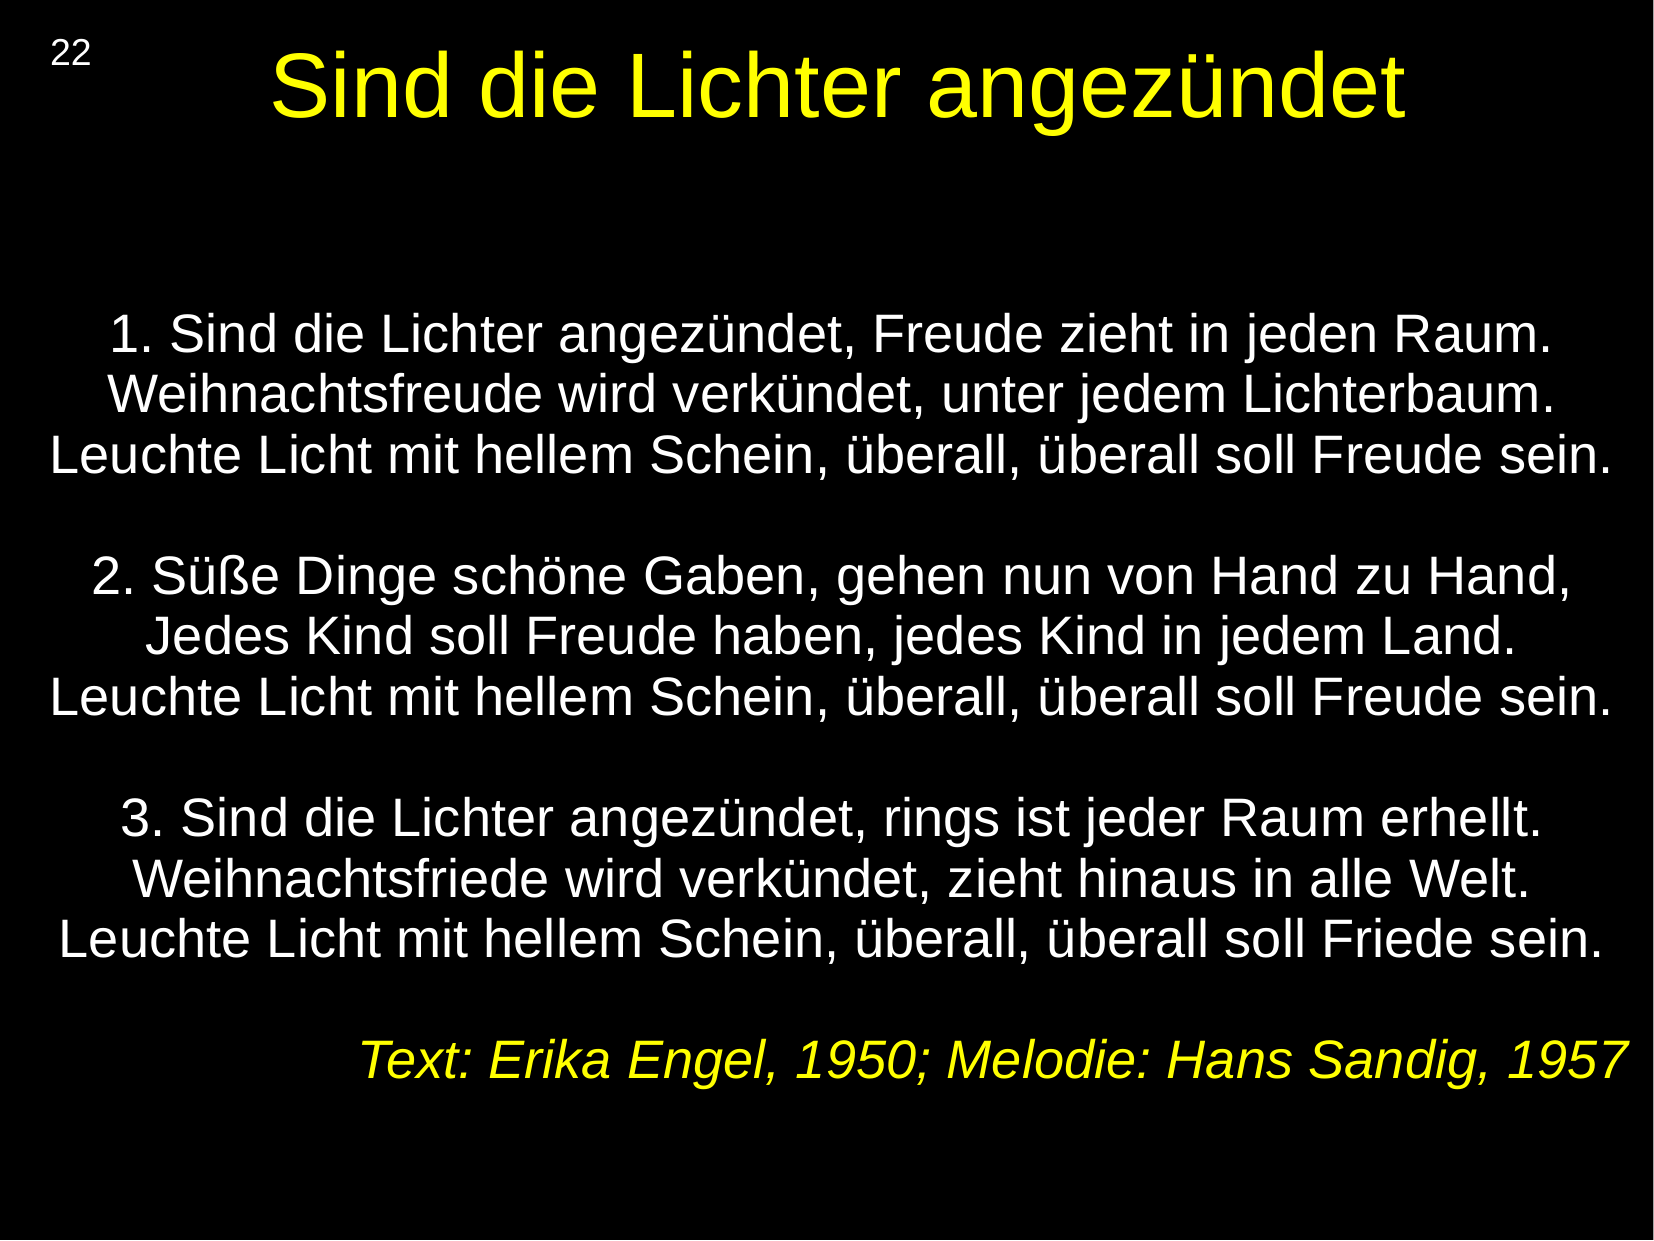

# Sind die Lichter angezündet
22
1. Sind die Lichter angezündet, Freude zieht in jeden Raum.
Weihnachtsfreude wird verkündet, unter jedem Lichterbaum.
Leuchte Licht mit hellem Schein, überall, überall soll Freude sein.
2. Süße Dinge schöne Gaben, gehen nun von Hand zu Hand,
Jedes Kind soll Freude haben, jedes Kind in jedem Land.
Leuchte Licht mit hellem Schein, überall, überall soll Freude sein.
3. Sind die Lichter angezündet, rings ist jeder Raum erhellt.
Weihnachtsfriede wird verkündet, zieht hinaus in alle Welt.
Leuchte Licht mit hellem Schein, überall, überall soll Friede sein.
Text: Erika Engel, 1950; Melodie: Hans Sandig, 1957